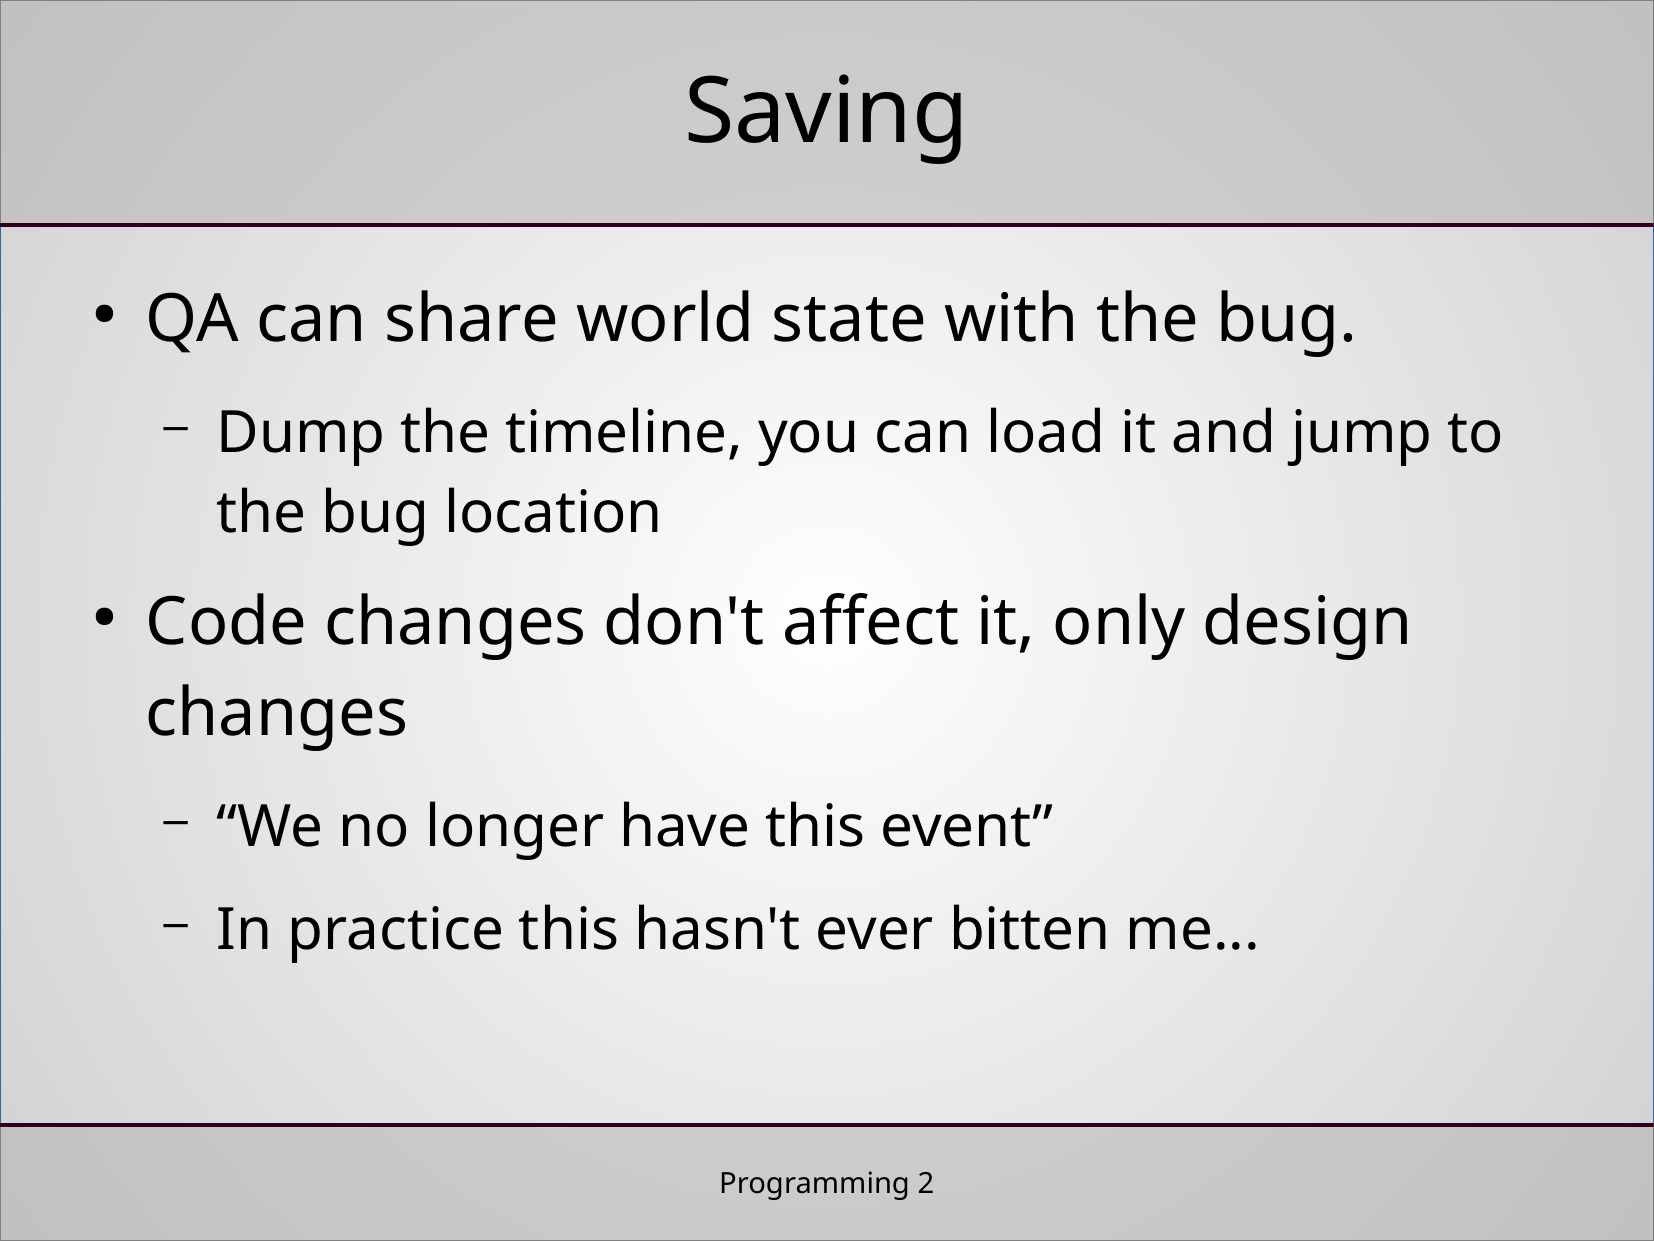

# Saving
QA can share world state with the bug.
Dump the timeline, you can load it and jump to the bug location
Code changes don't affect it, only design changes
“We no longer have this event”
In practice this hasn't ever bitten me...